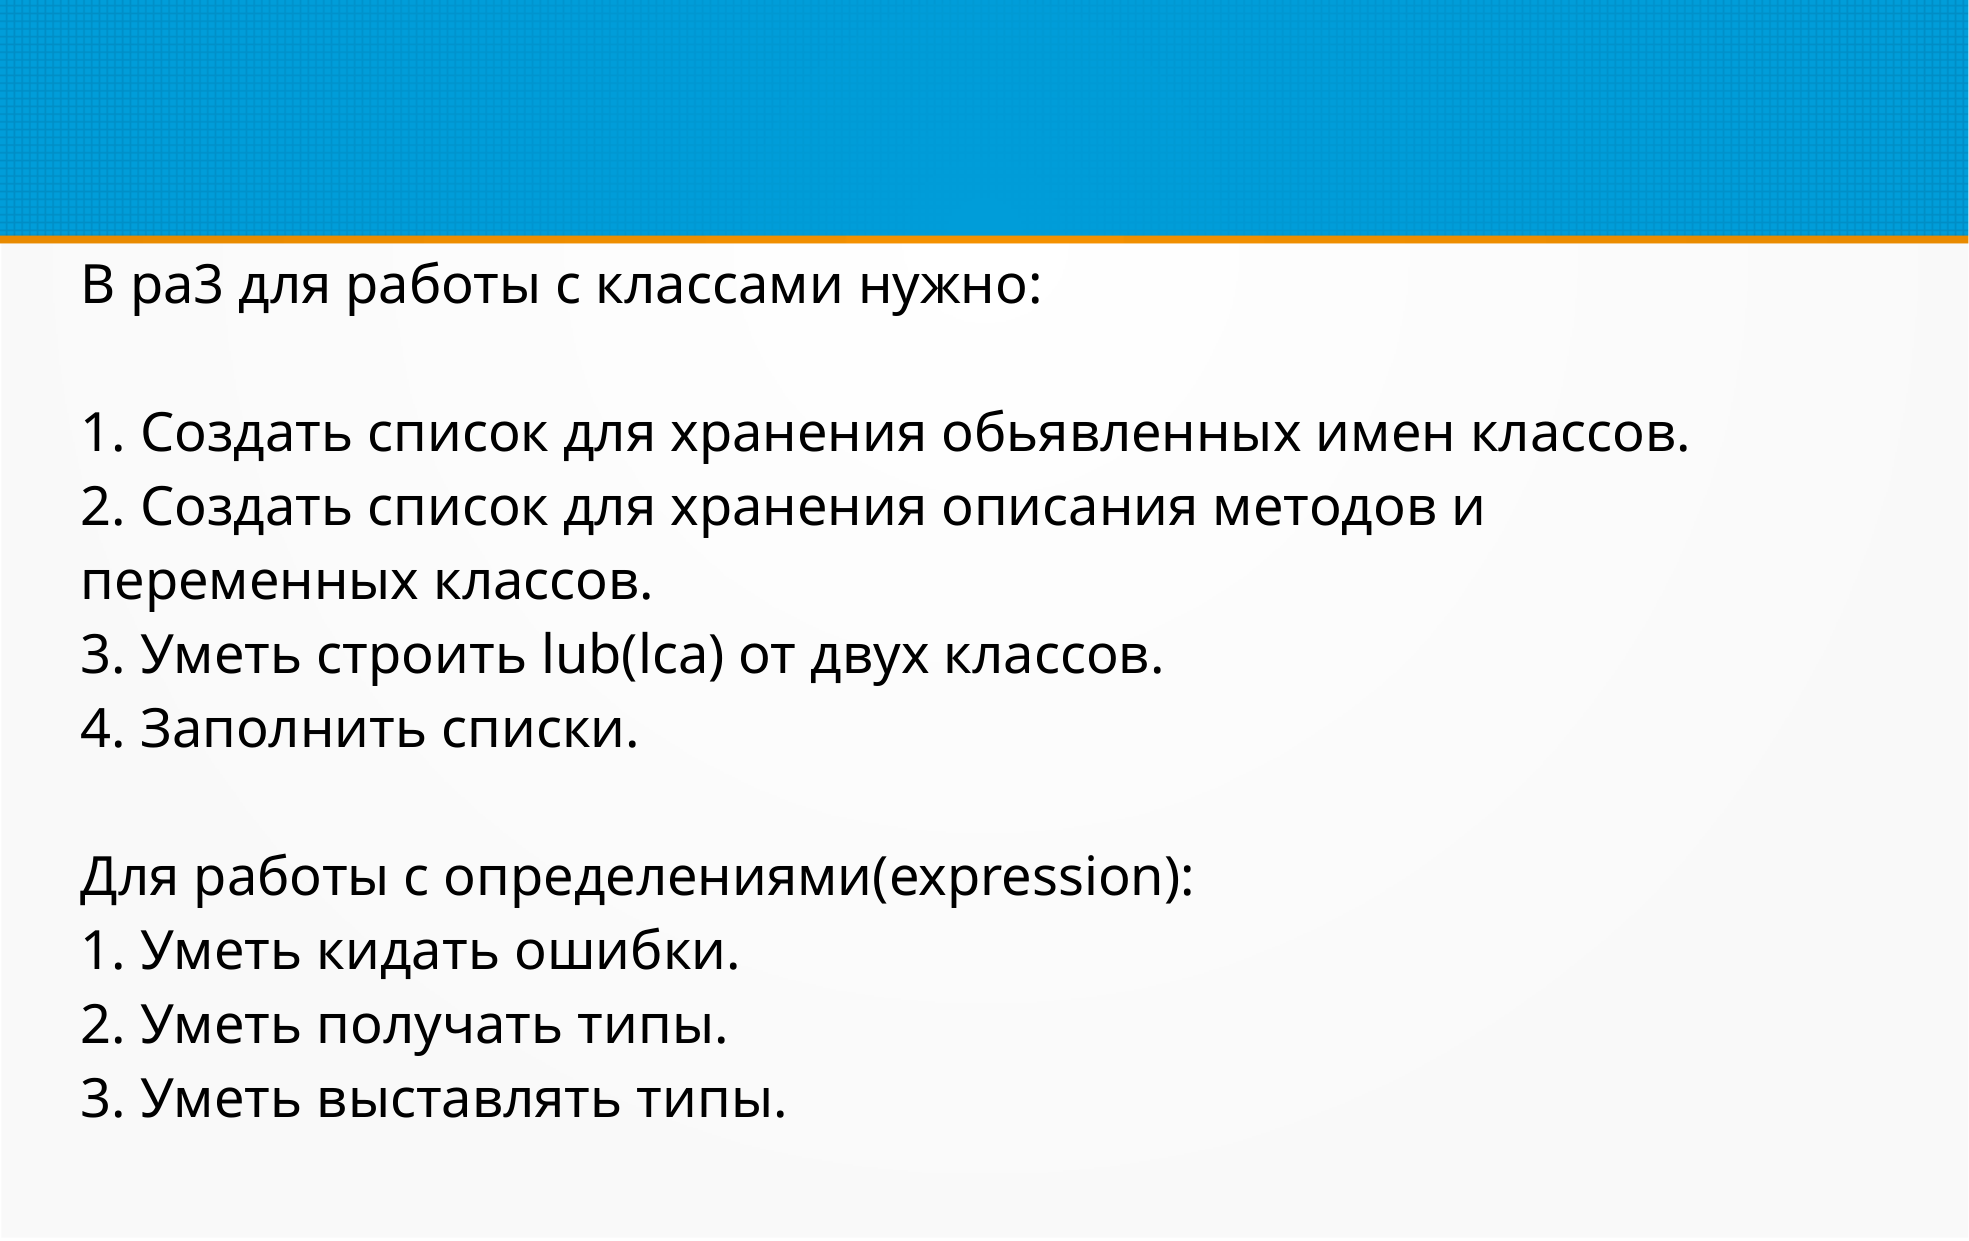

#
В pa3 для работы с классами нужно:
1. Создать список для хранения обьявленных имен классов.
2. Создать список для хранения описания методов и переменных классов.
3. Уметь строить lub(lca) от двух классов.
4. Заполнить списки.
Для работы с определениями(expression):
1. Уметь кидать ошибки.
2. Уметь получать типы.
3. Уметь выставлять типы.